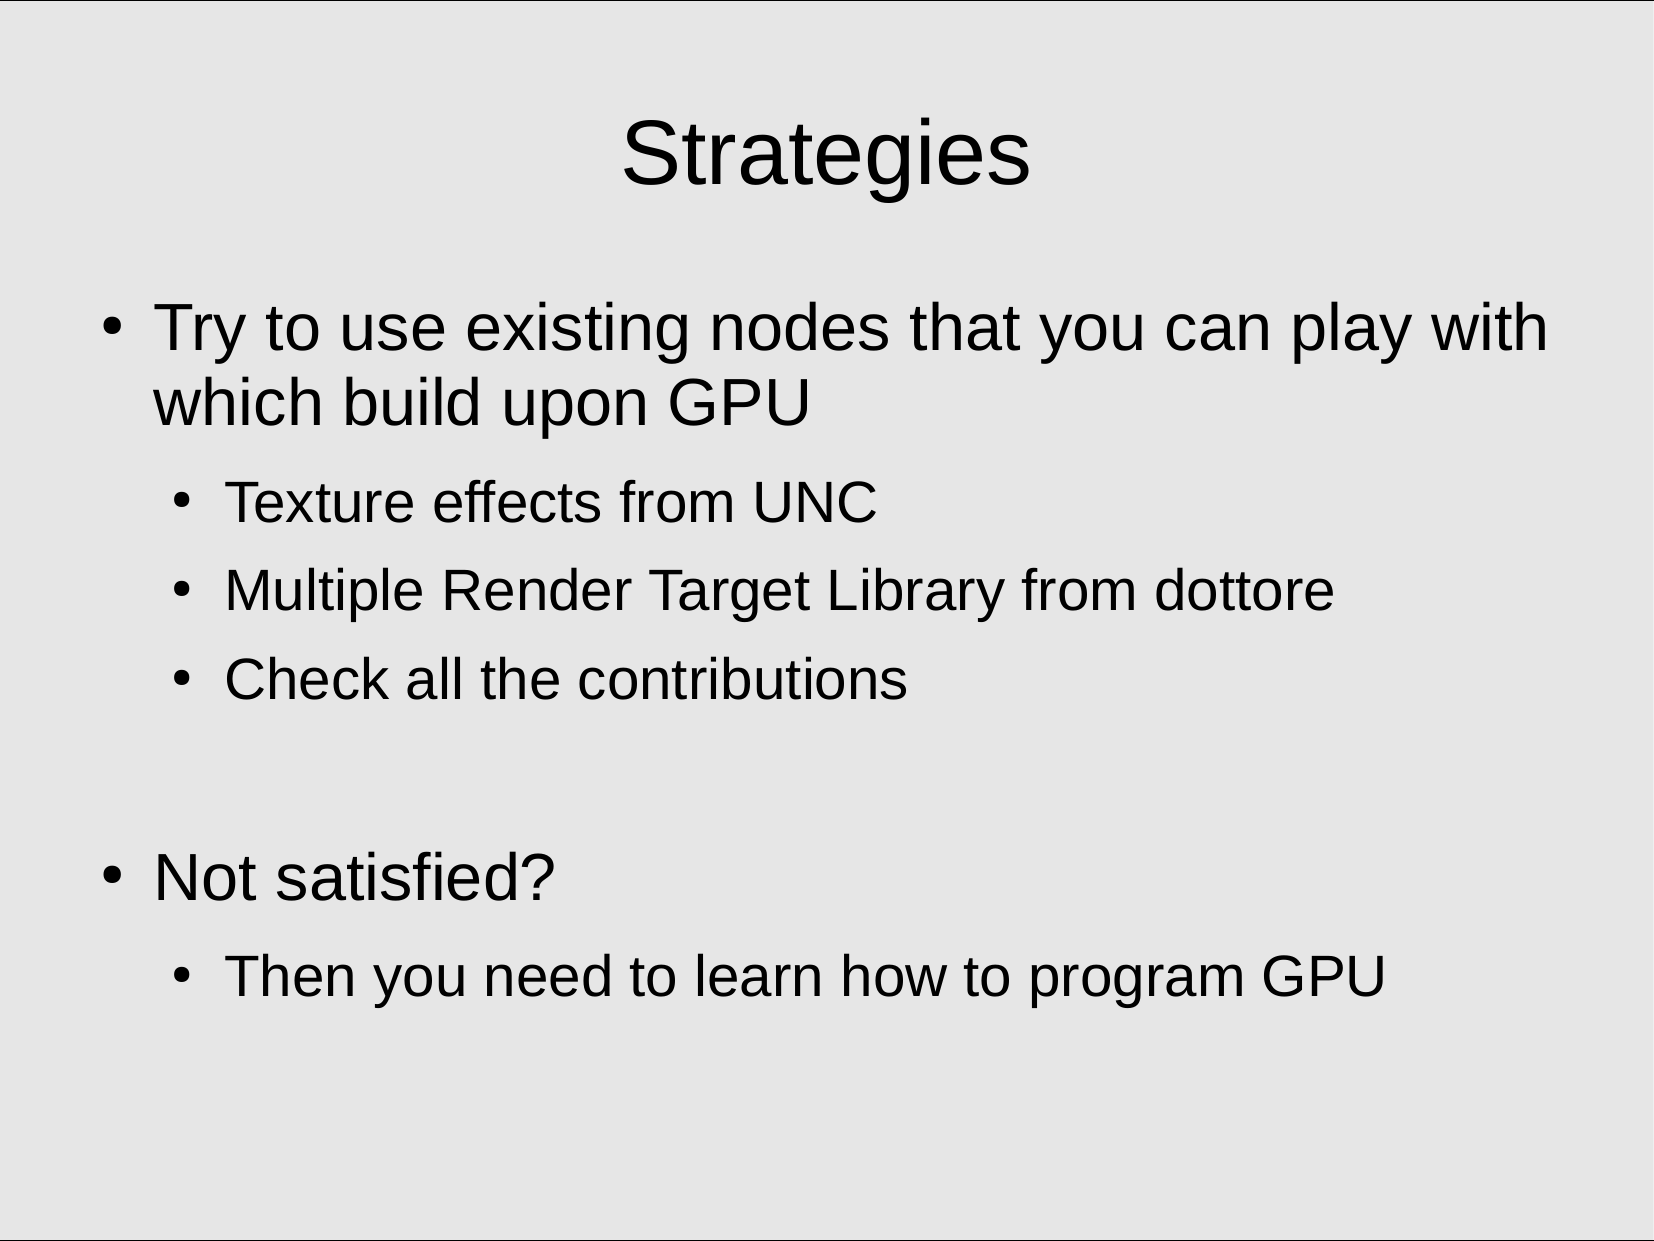

# Strategies
Try to use existing nodes that you can play with which build upon GPU
Texture effects from UNC
Multiple Render Target Library from dottore
Check all the contributions
Not satisfied?
Then you need to learn how to program GPU